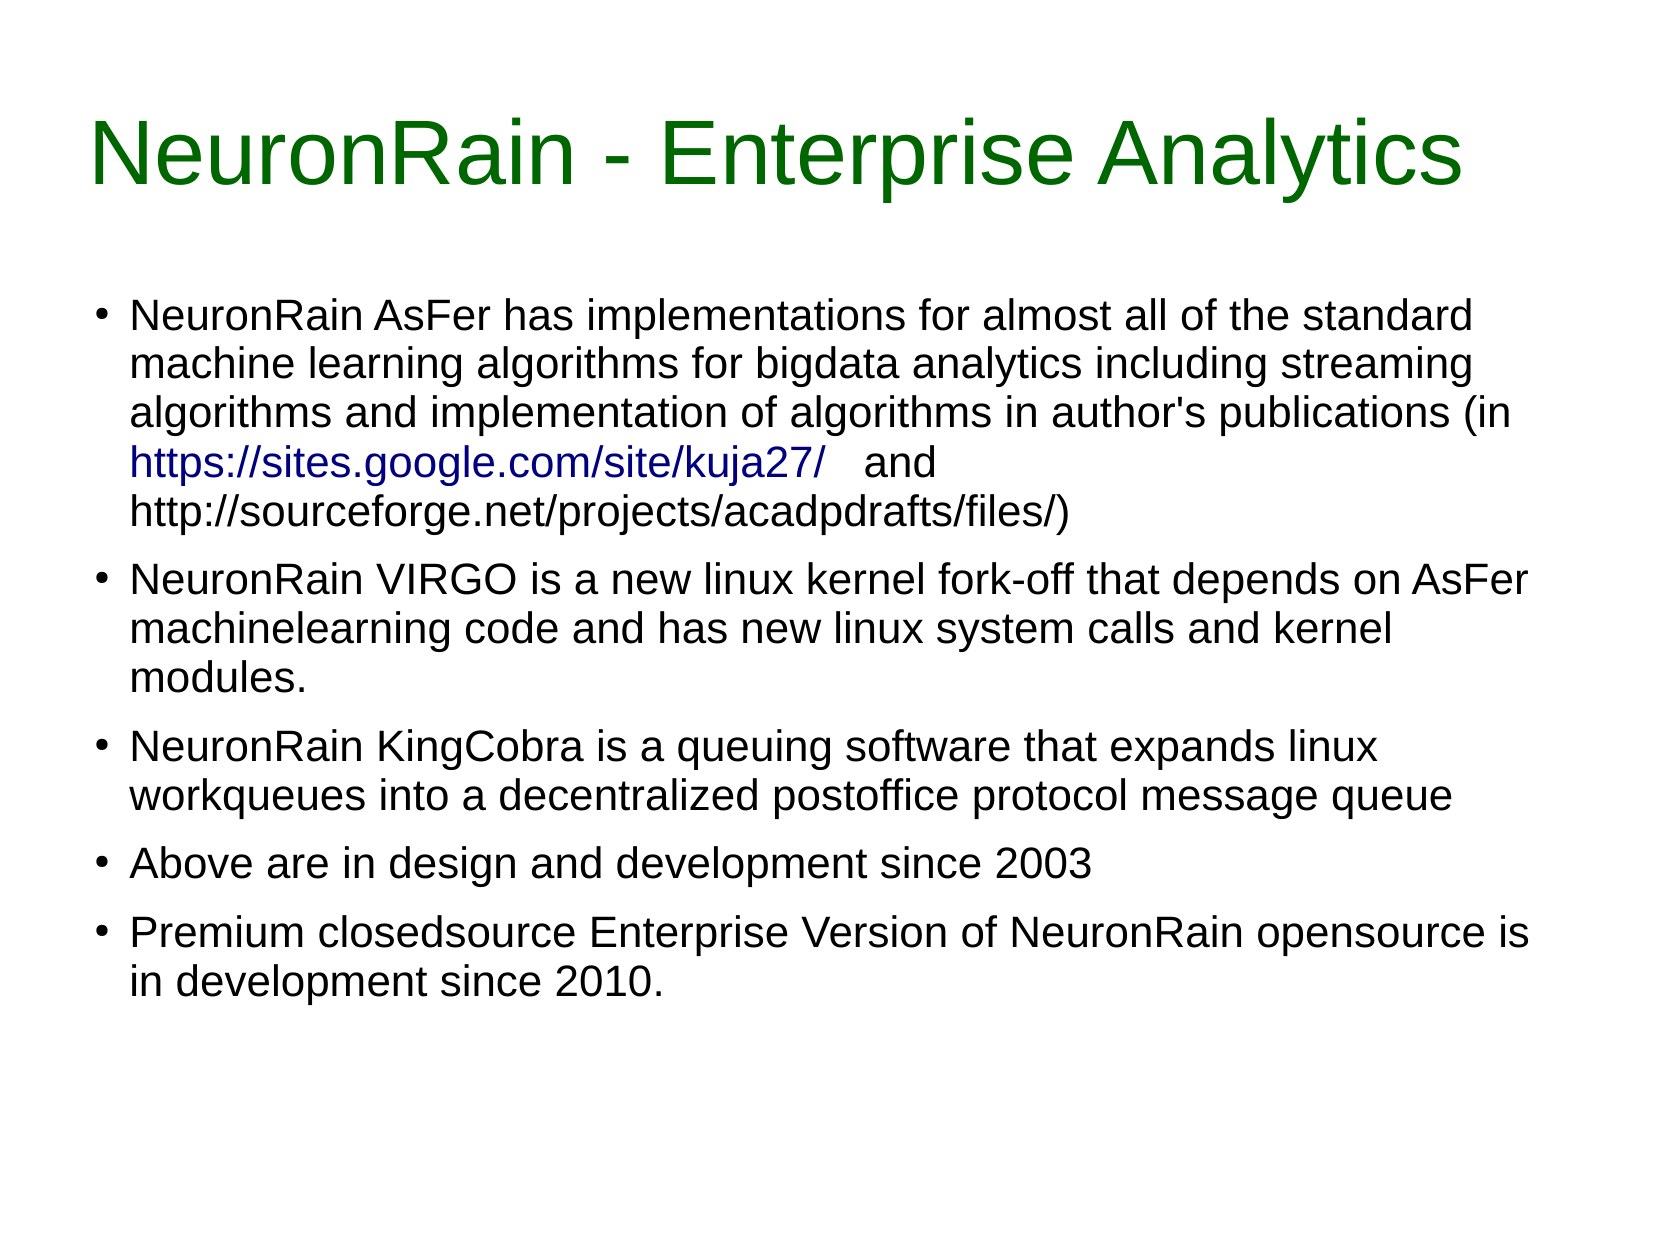

# NeuronRain - Enterprise Analytics
NeuronRain AsFer has implementations for almost all of the standard machine learning algorithms for bigdata analytics including streaming algorithms and implementation of algorithms in author's publications (in https://sites.google.com/site/kuja27/ and http://sourceforge.net/projects/acadpdrafts/files/)
NeuronRain VIRGO is a new linux kernel fork-off that depends on AsFer machinelearning code and has new linux system calls and kernel modules.
NeuronRain KingCobra is a queuing software that expands linux workqueues into a decentralized postoffice protocol message queue
Above are in design and development since 2003
Premium closedsource Enterprise Version of NeuronRain opensource is in development since 2010.